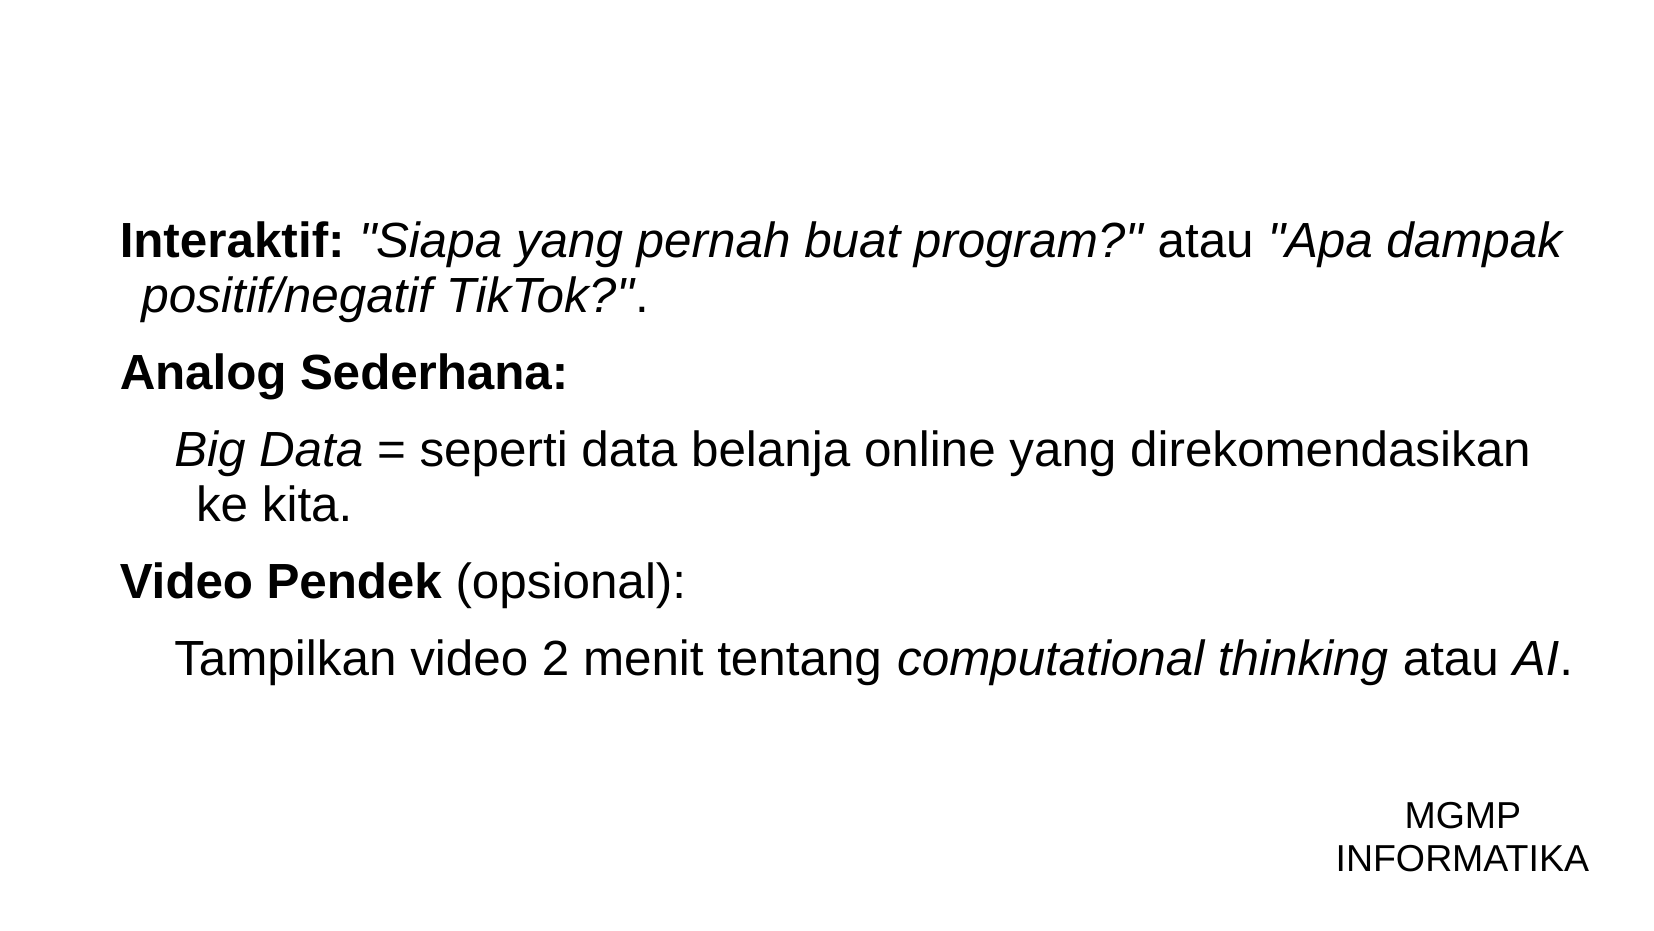

# Interaktif: "Siapa yang pernah buat program?" atau "Apa dampak positif/negatif TikTok?".
Analog Sederhana:
Big Data = seperti data belanja online yang direkomendasikan ke kita.
Video Pendek (opsional):
Tampilkan video 2 menit tentang computational thinking atau AI.
MGMP INFORMATIKA